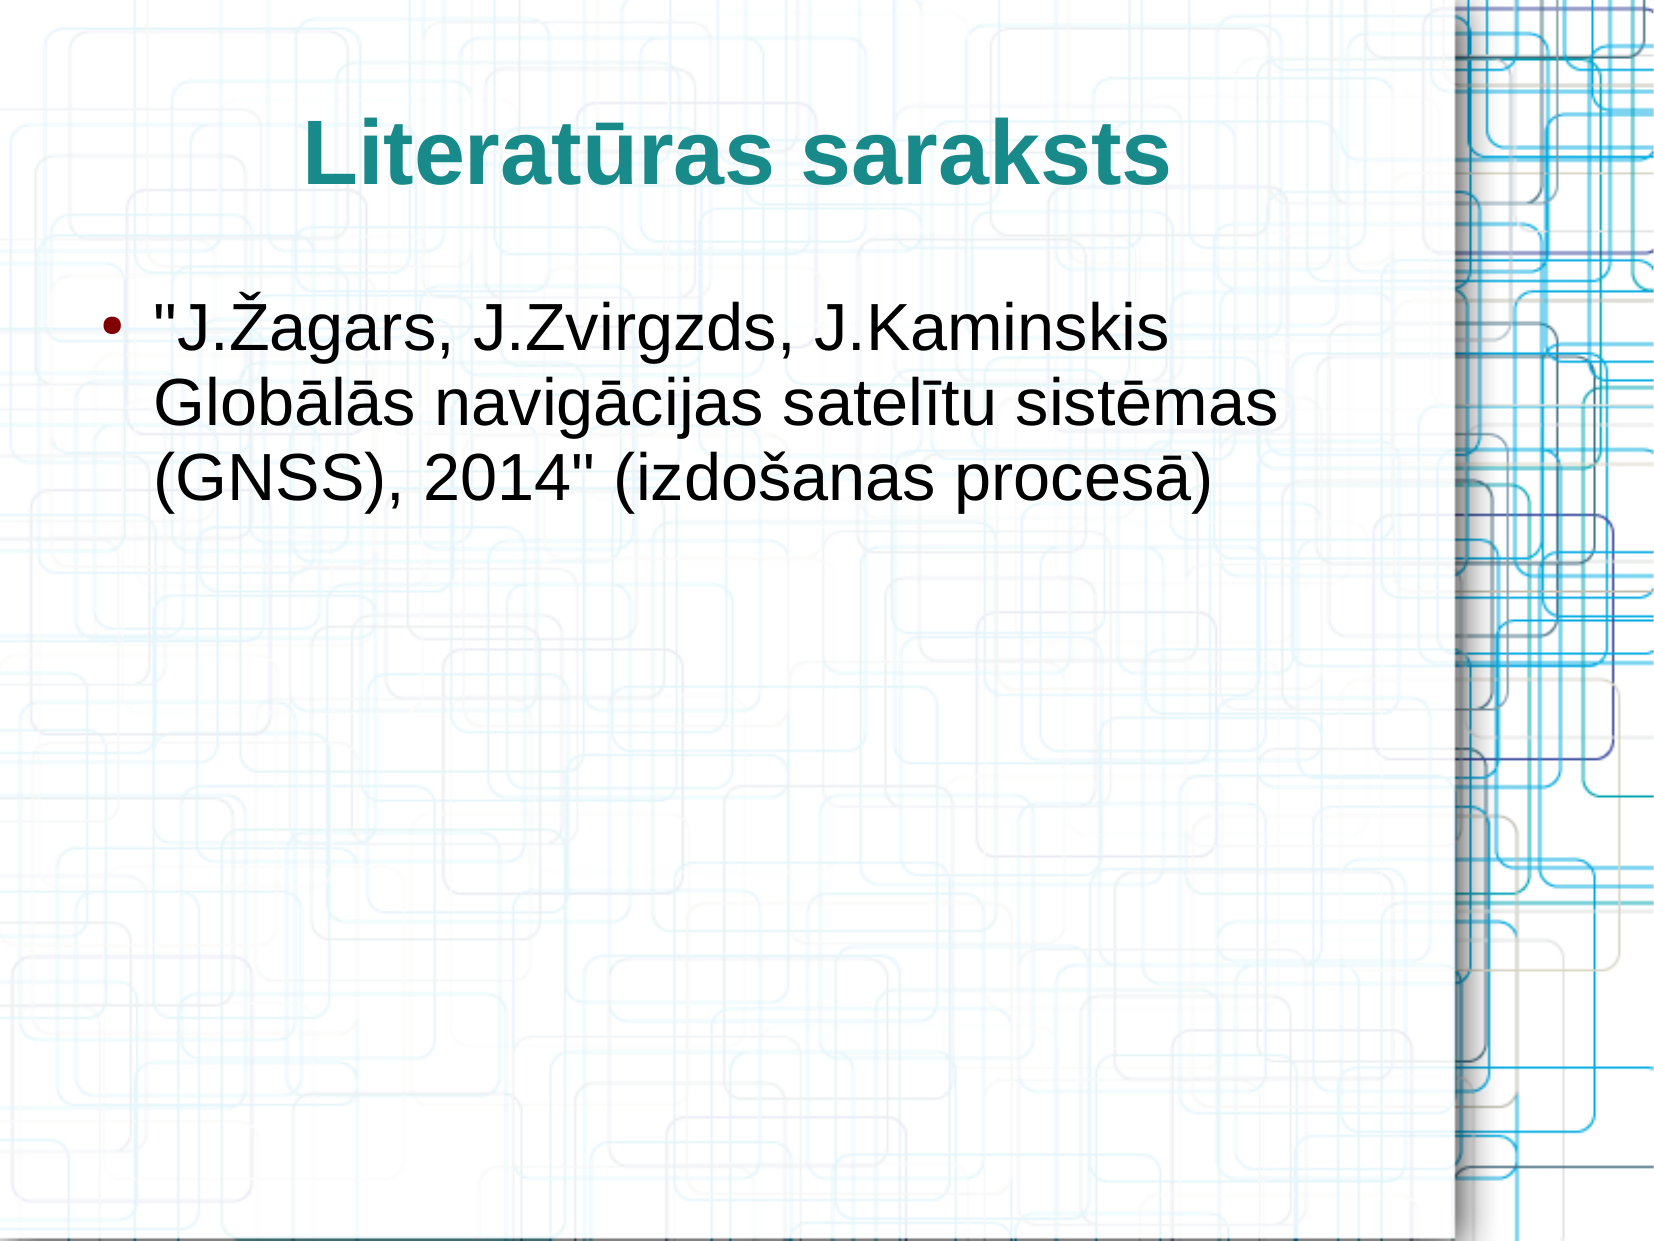

# Literatūras saraksts
"J.Žagars, J.Zvirgzds, J.Kaminskis Globālās navigācijas satelītu sistēmas (GNSS), 2014" (izdošanas procesā)